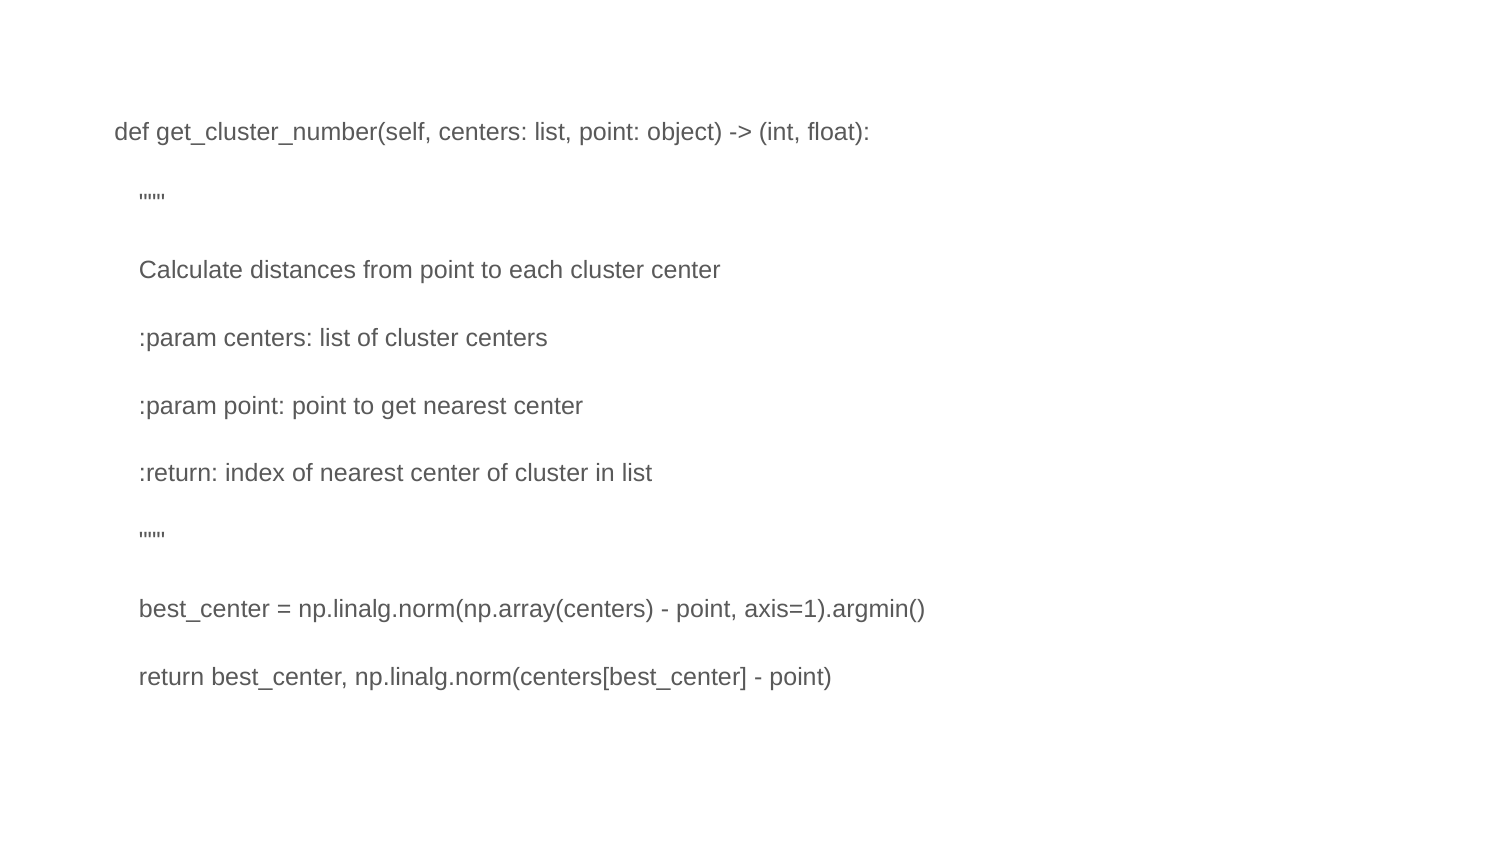

# def get_cluster_number(self, centers: list, point: object) -> (int, float):
 """
 Calculate distances from point to each cluster center
 :param centers: list of cluster centers
 :param point: point to get nearest center
 :return: index of nearest center of cluster in list
 """
 best_center = np.linalg.norm(np.array(centers) - point, axis=1).argmin()
 return best_center, np.linalg.norm(centers[best_center] - point)